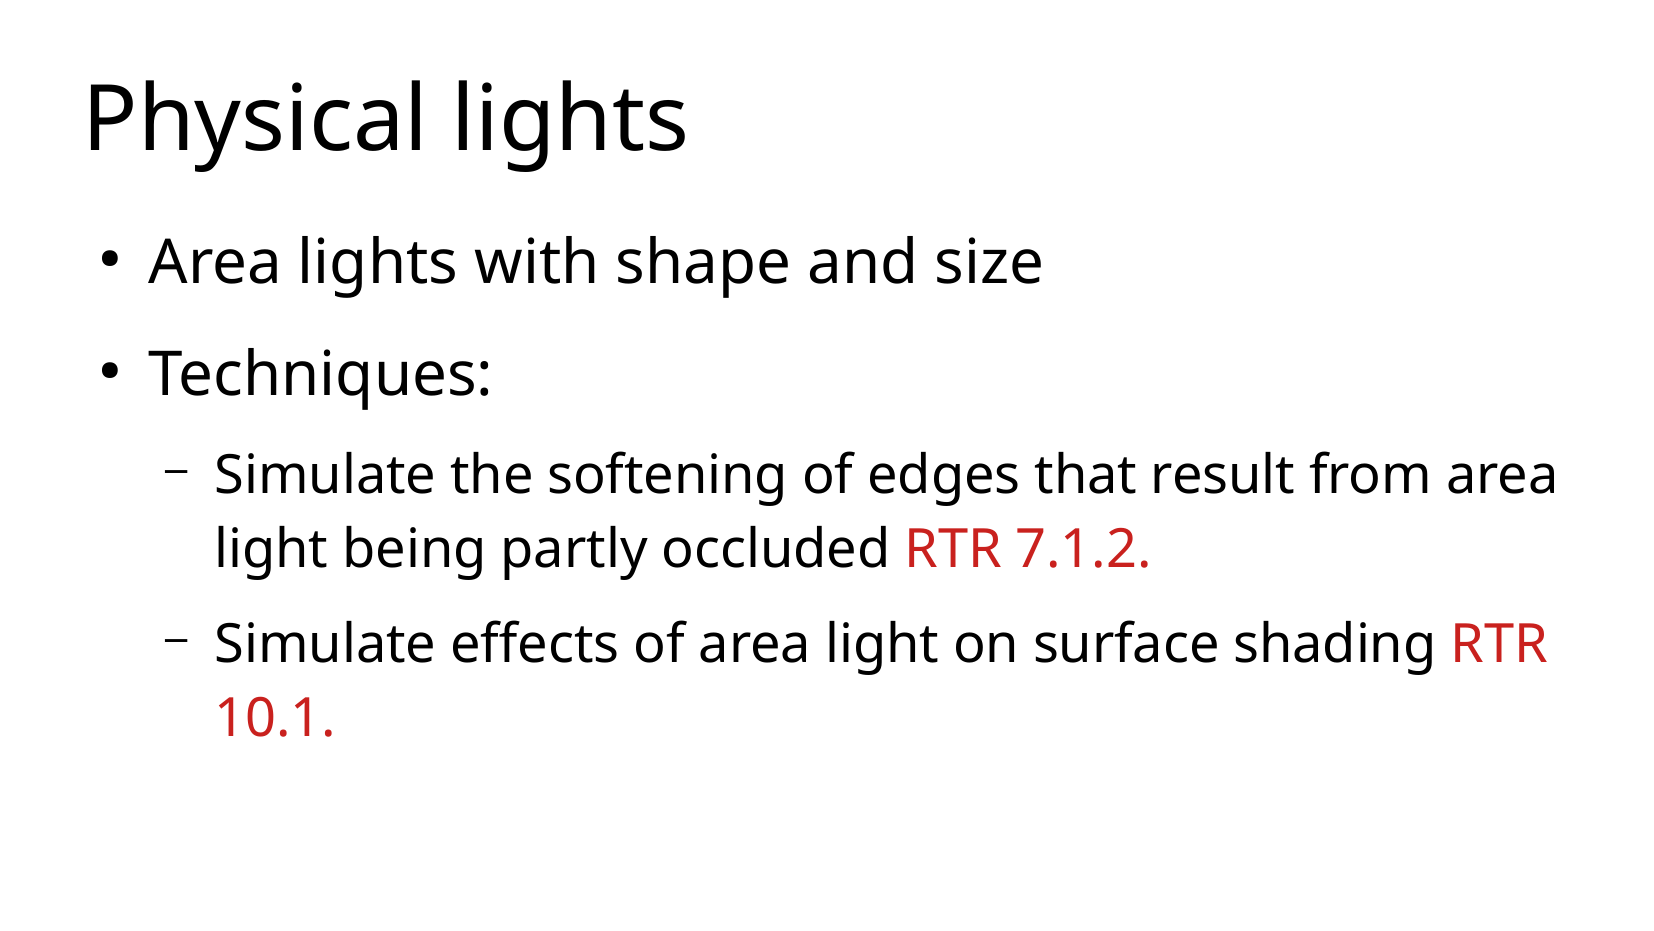

# Physical lights
Area lights with shape and size
Techniques:
Simulate the softening of edges that result from area light being partly occluded RTR 7.1.2.
Simulate effects of area light on surface shading RTR 10.1.